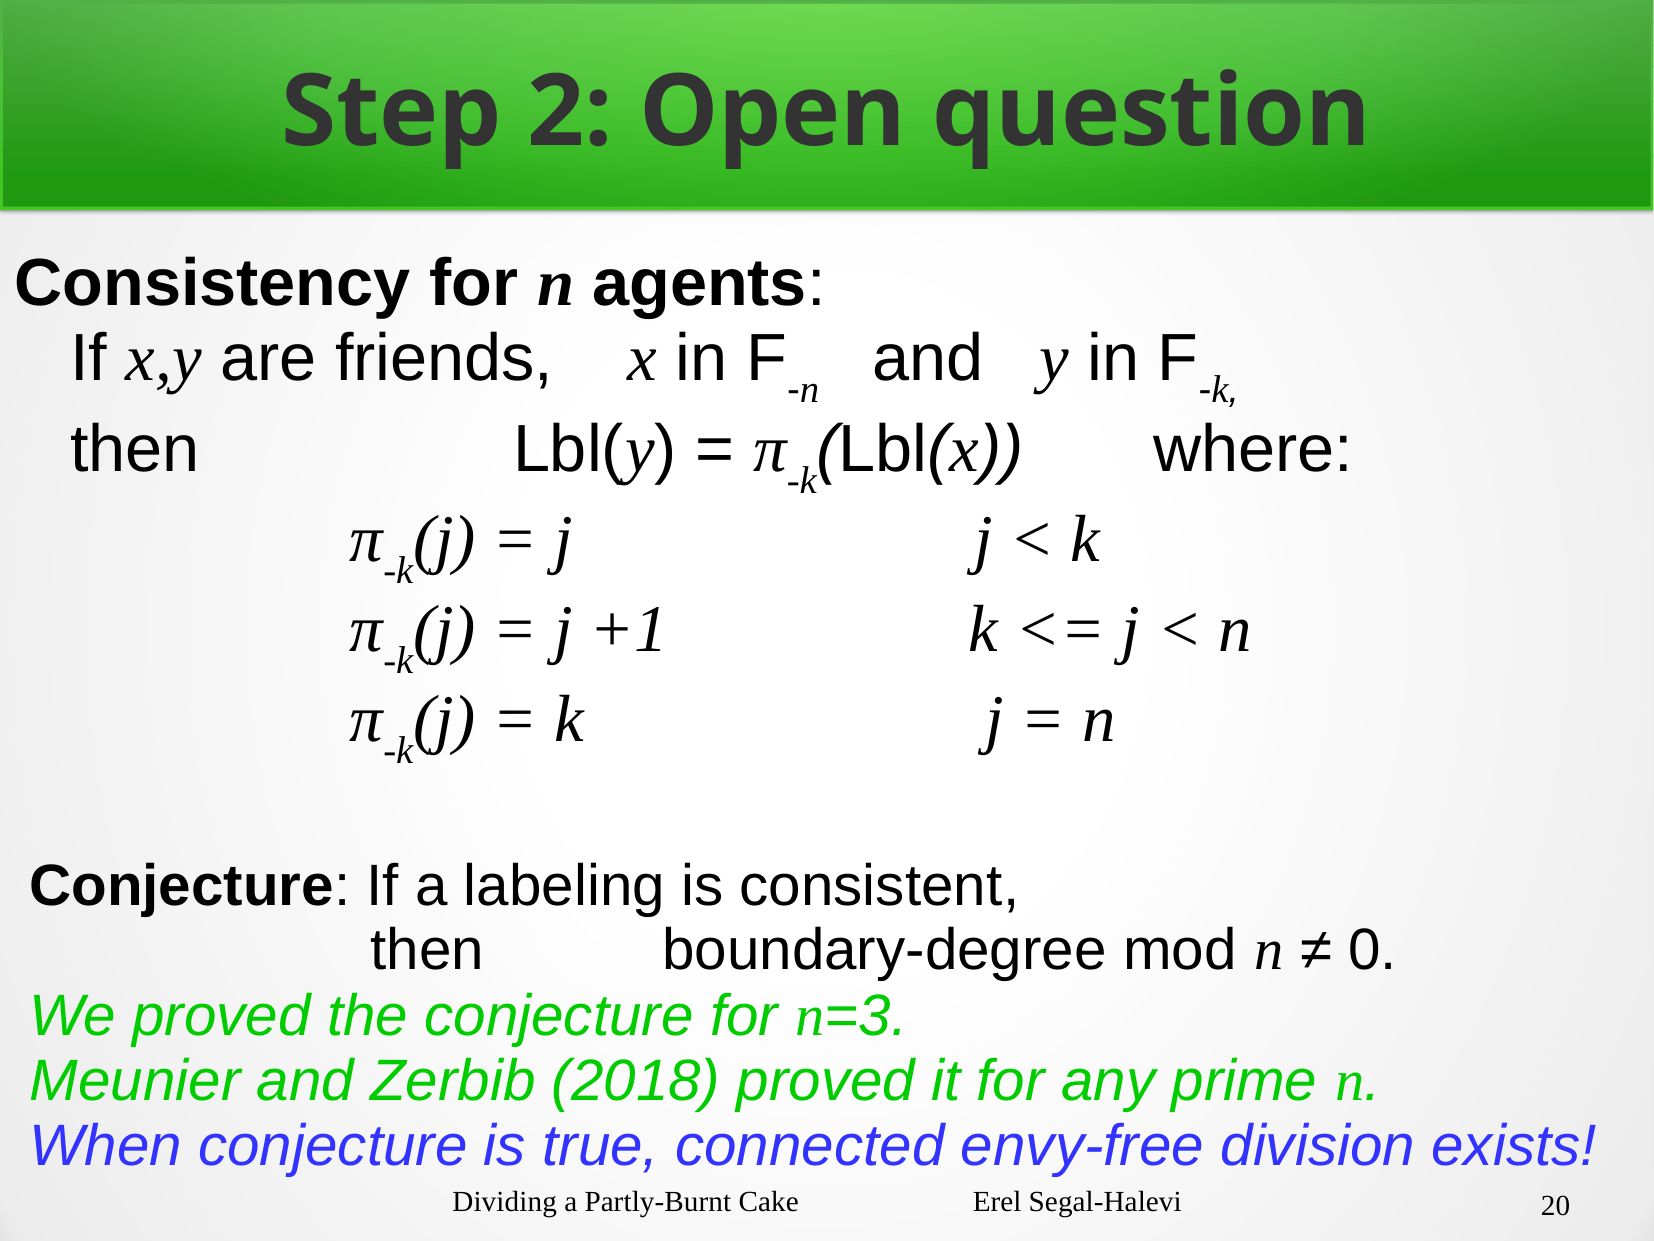

# Step 2: Open question
Consistency for n agents:
 If x,y are friends, x in F-n and y in F-k,
 then Lbl(y) = π-k(Lbl(x)) where:
 π-k(j) = j j < k
 π-k(j) = j +1 k <= j < n
 π-k(j) = k j = n
Conjecture: If a labeling is consistent,
 then boundary-degree mod n ≠ 0.
We proved the conjecture for n=3.
Meunier and Zerbib (2018) proved it for any prime n.
When conjecture is true, connected envy-free division exists!
Dividing a Partly-Burnt Cake Erel Segal-Halevi
20